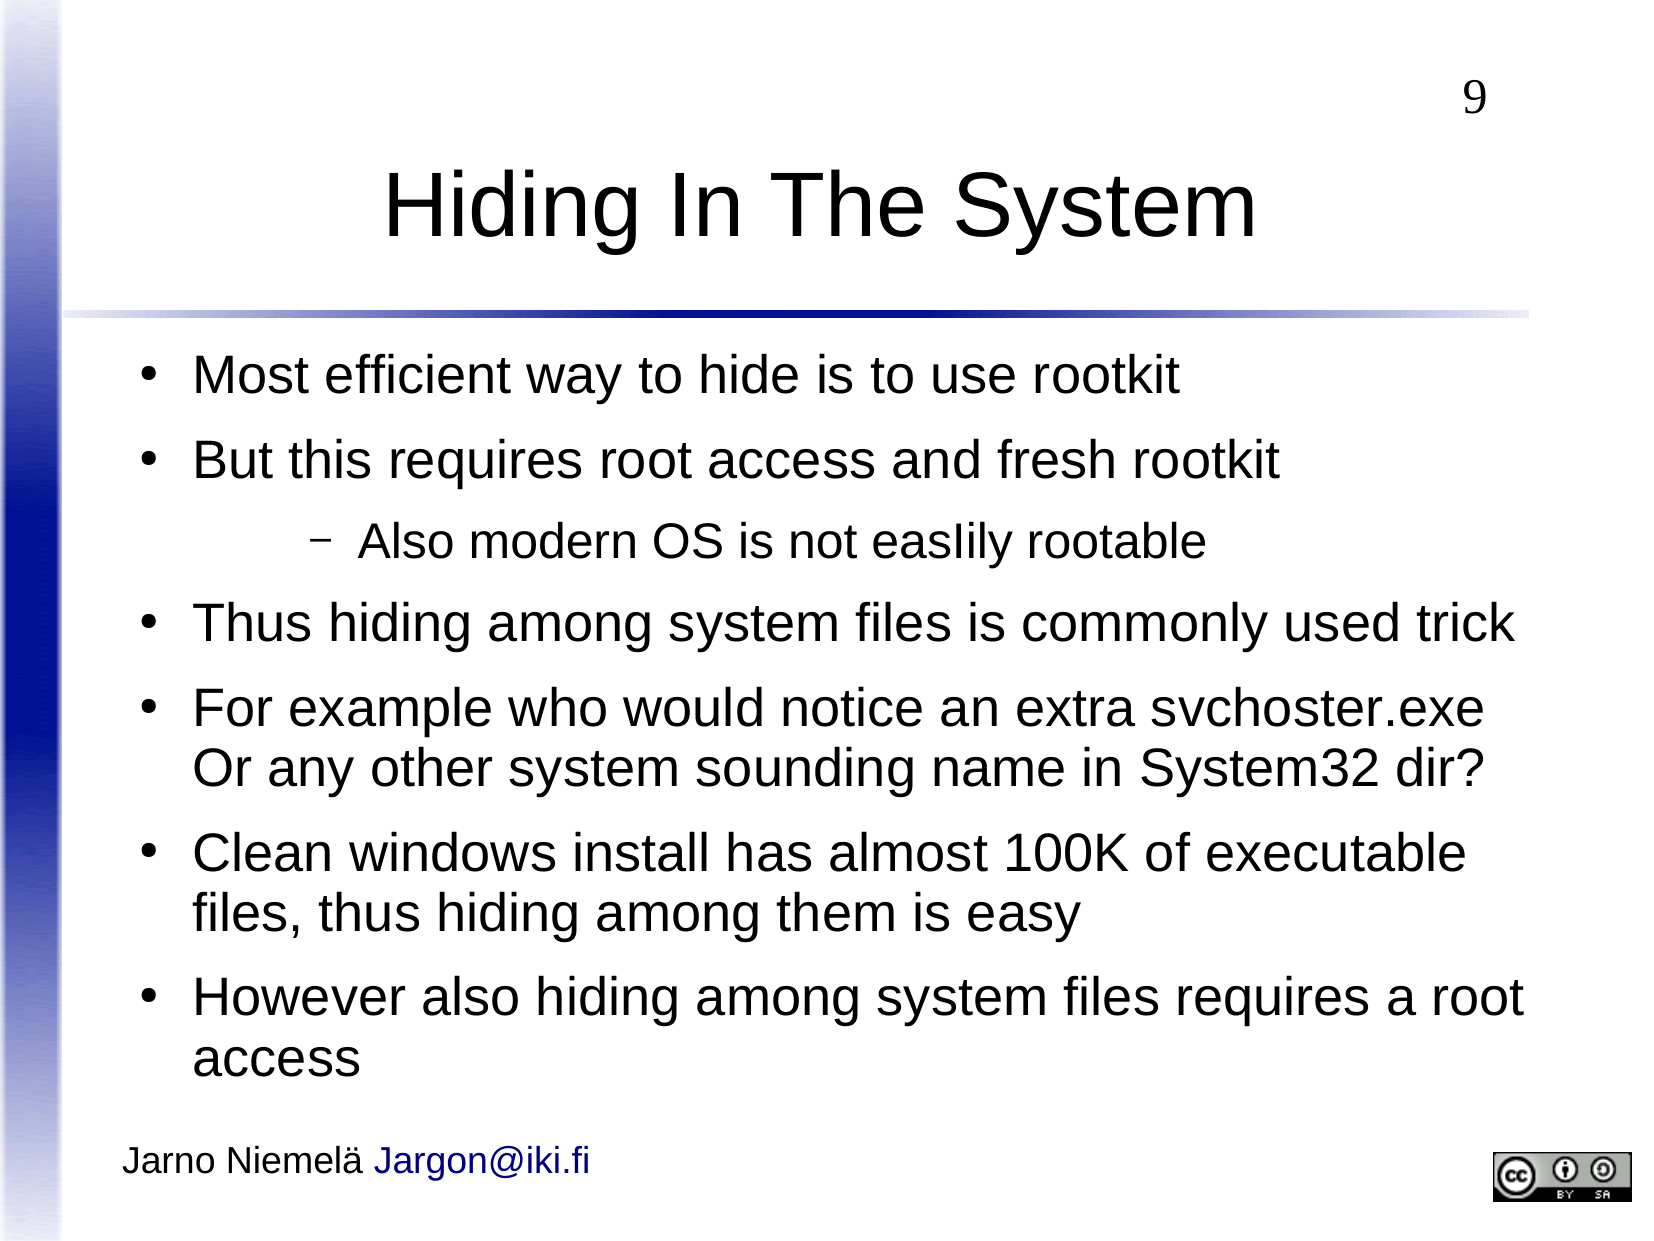

# Hiding In The System
Most efficient way to hide is to use rootkit
But this requires root access and fresh rootkit
Also modern OS is not easIily rootable
Thus hiding among system files is commonly used trick
For example who would notice an extra svchoster.exe
Or any other system sounding name in System32 dir?
Clean windows install has almost 100K of executable files, thus hiding among them is easy
However also hiding among system files requires a root access